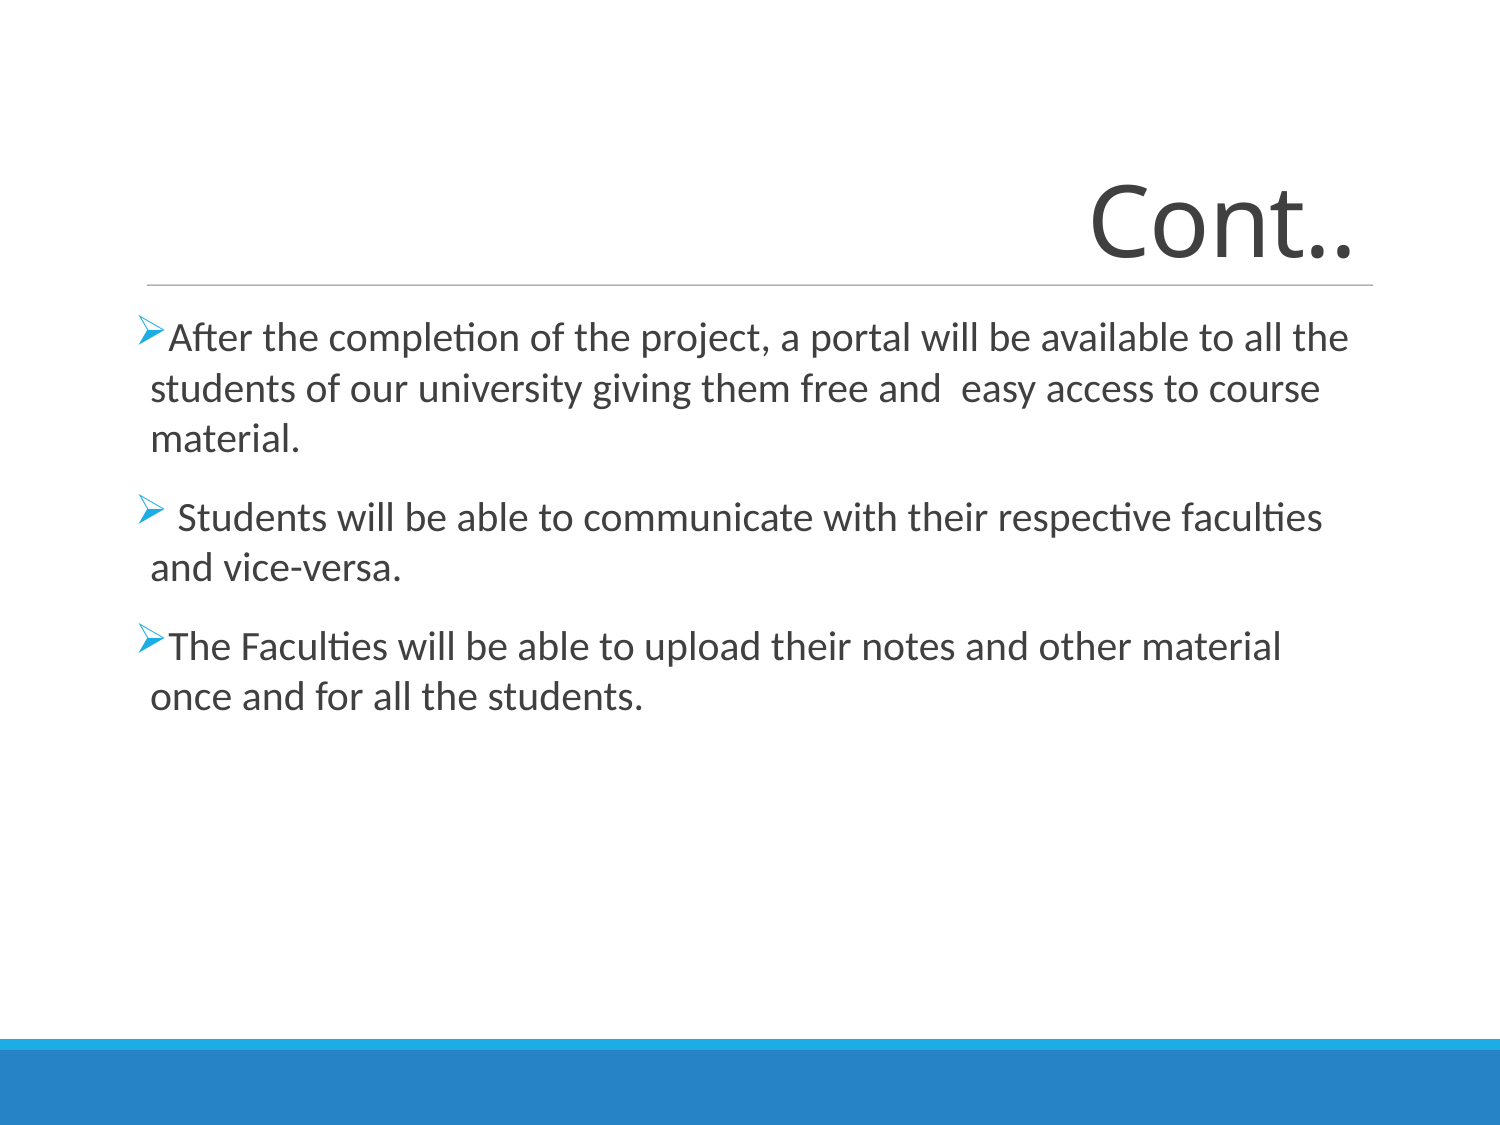

# Cont..
After the completion of the project, a portal will be available to all the students of our university giving them free and easy access to course material.
 Students will be able to communicate with their respective faculties and vice-versa.
The Faculties will be able to upload their notes and other material once and for all the students.